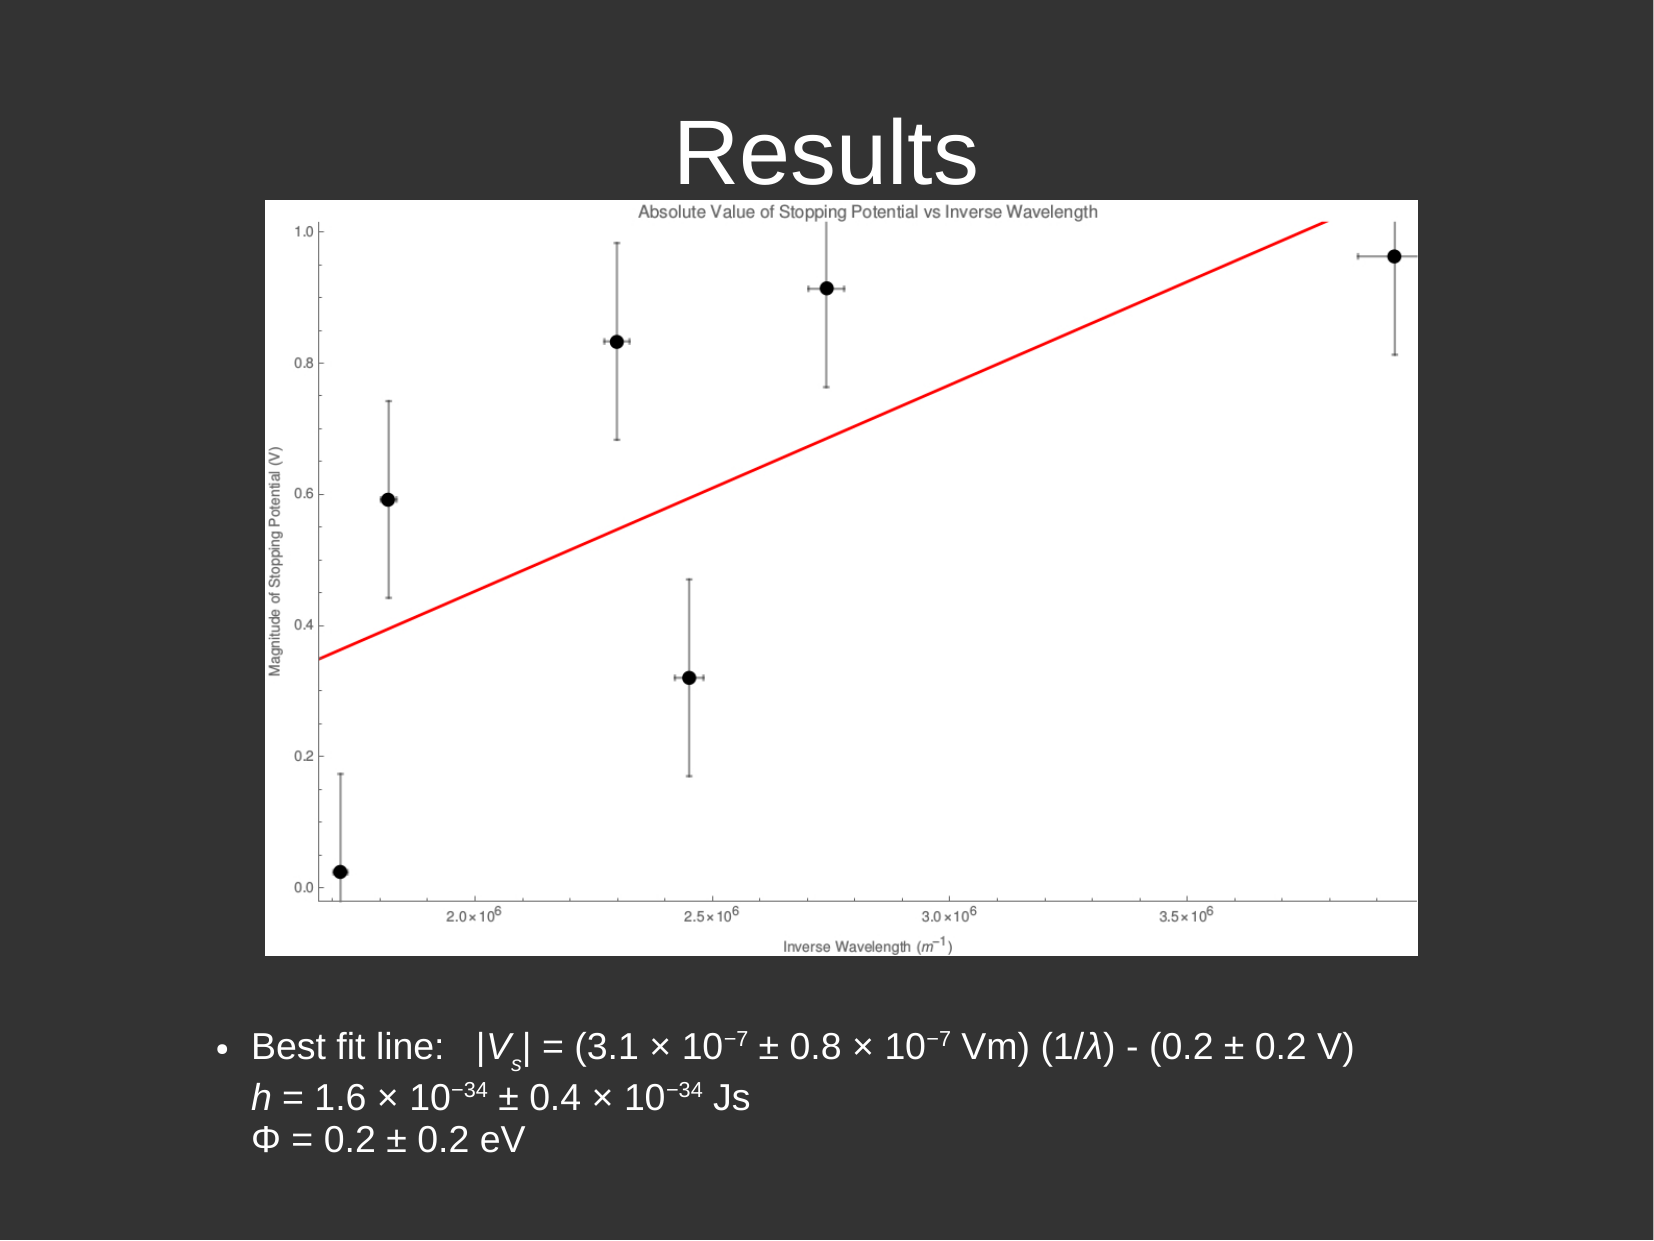

# Results
Best fit line: |Vs| = (3.1 × 10−7 ± 0.8 × 10−7 Vm) (1/λ) - (0.2 ± 0.2 V)
h = 1.6 × 10−34 ± 0.4 × 10−34 Js
Φ = 0.2 ± 0.2 eV